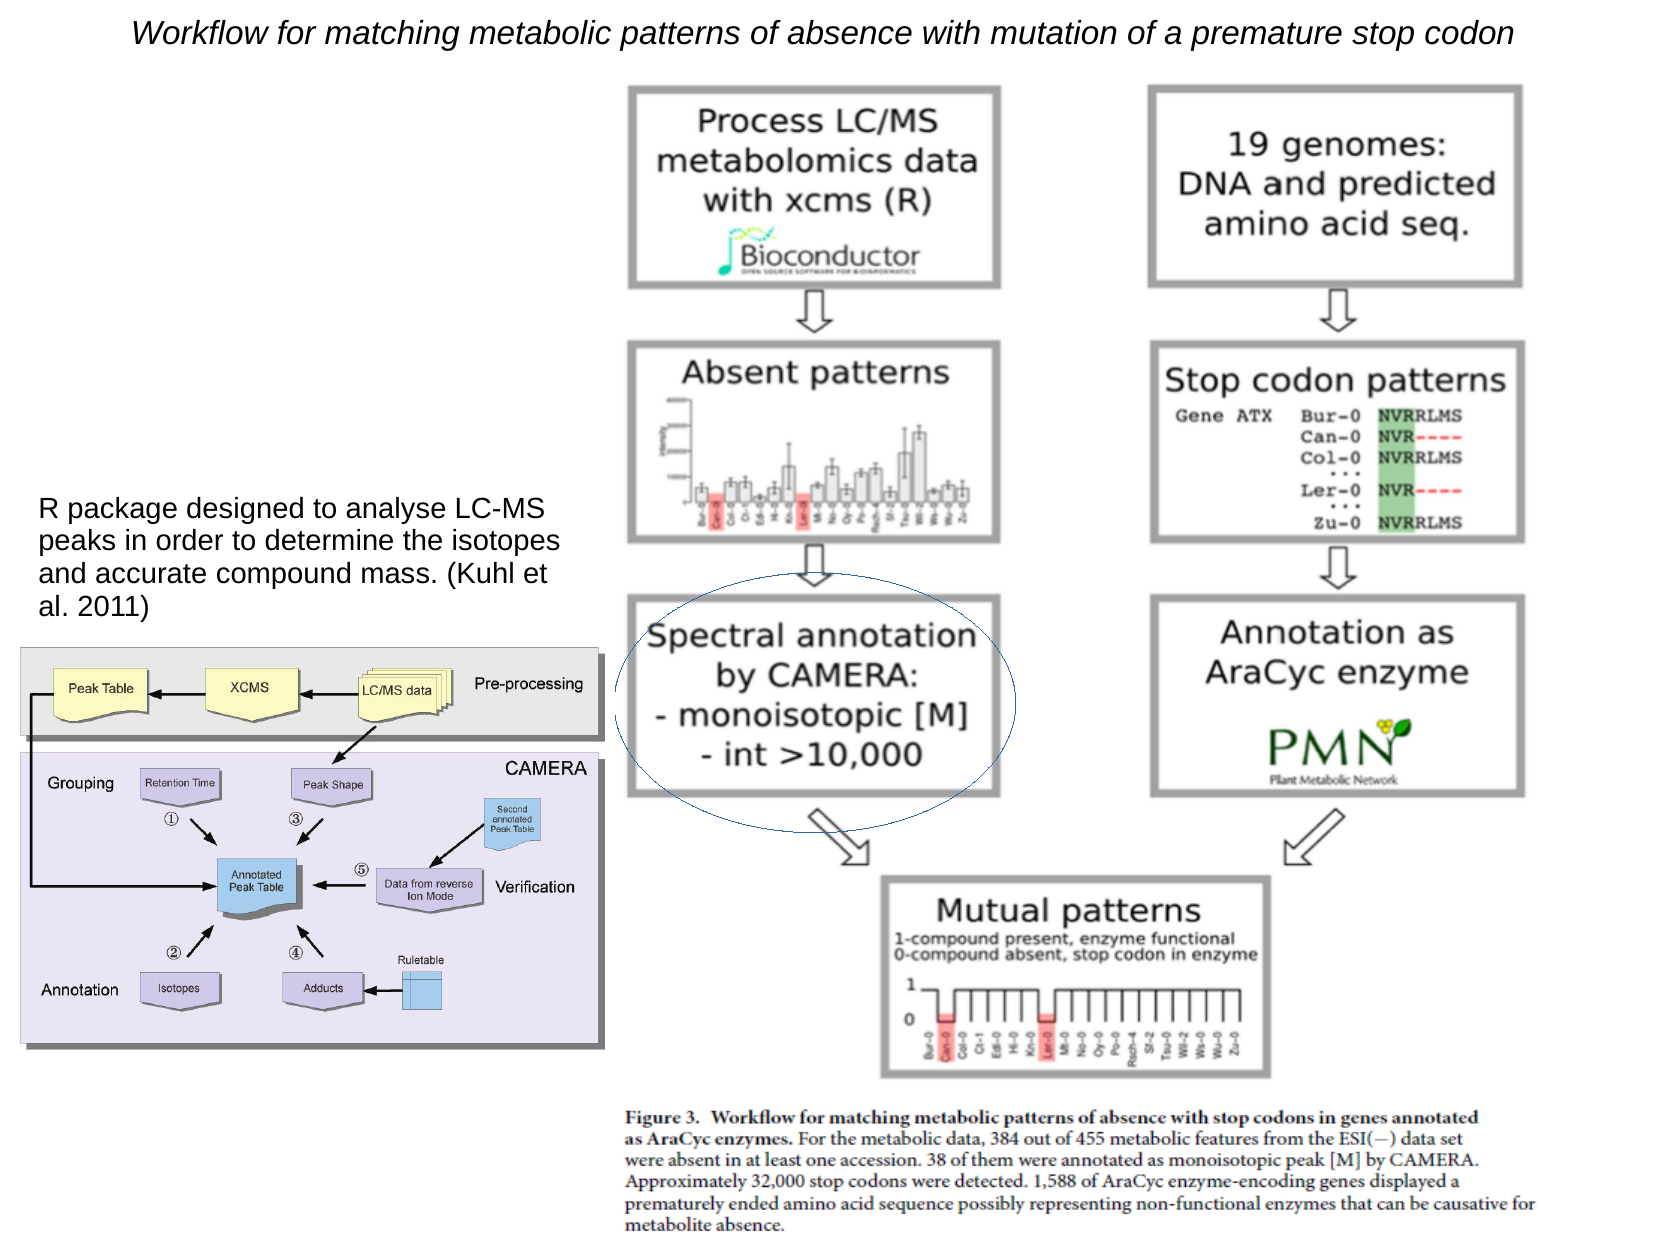

Workflow for matching metabolic patterns of absence with mutation of a premature stop codon
#
R package designed to analyse LC-MS peaks in order to determine the isotopes and accurate compound mass. (Kuhl et al. 2011)